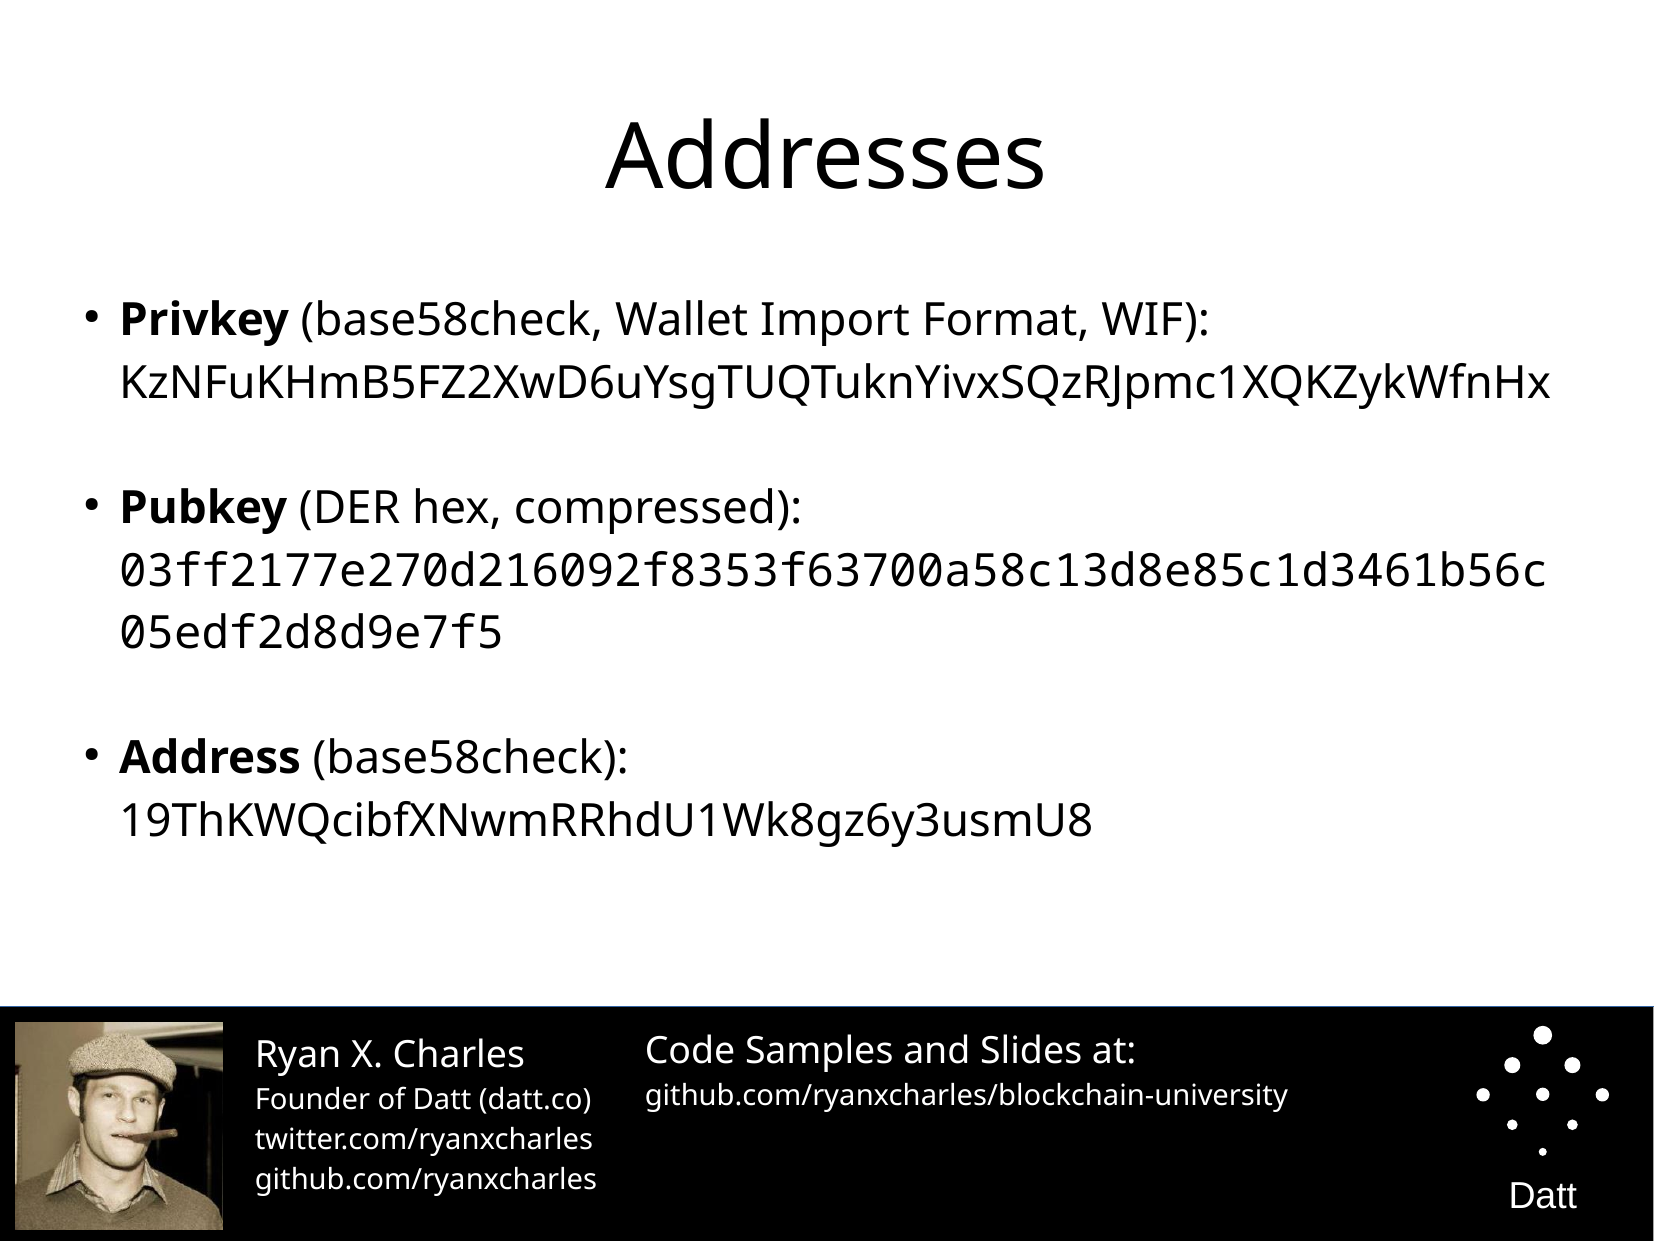

# Addresses
Privkey (base58check, Wallet Import Format, WIF): KzNFuKHmB5FZ2XwD6uYsgTUQTuknYivxSQzRJpmc1XQKZykWfnHx
Pubkey (DER hex, compressed): 03ff2177e270d216092f8353f63700a58c13d8e85c1d3461b56c05edf2d8d9e7f5
Address (base58check): 19ThKWQcibfXNwmRRhdU1Wk8gz6y3usmU8
Code Samples and Slides at:
github.com/ryanxcharles/blockchain-university
Ryan X. Charles
Founder of Datt (datt.co)
twitter.com/ryanxcharles
github.com/ryanxcharles
Datt